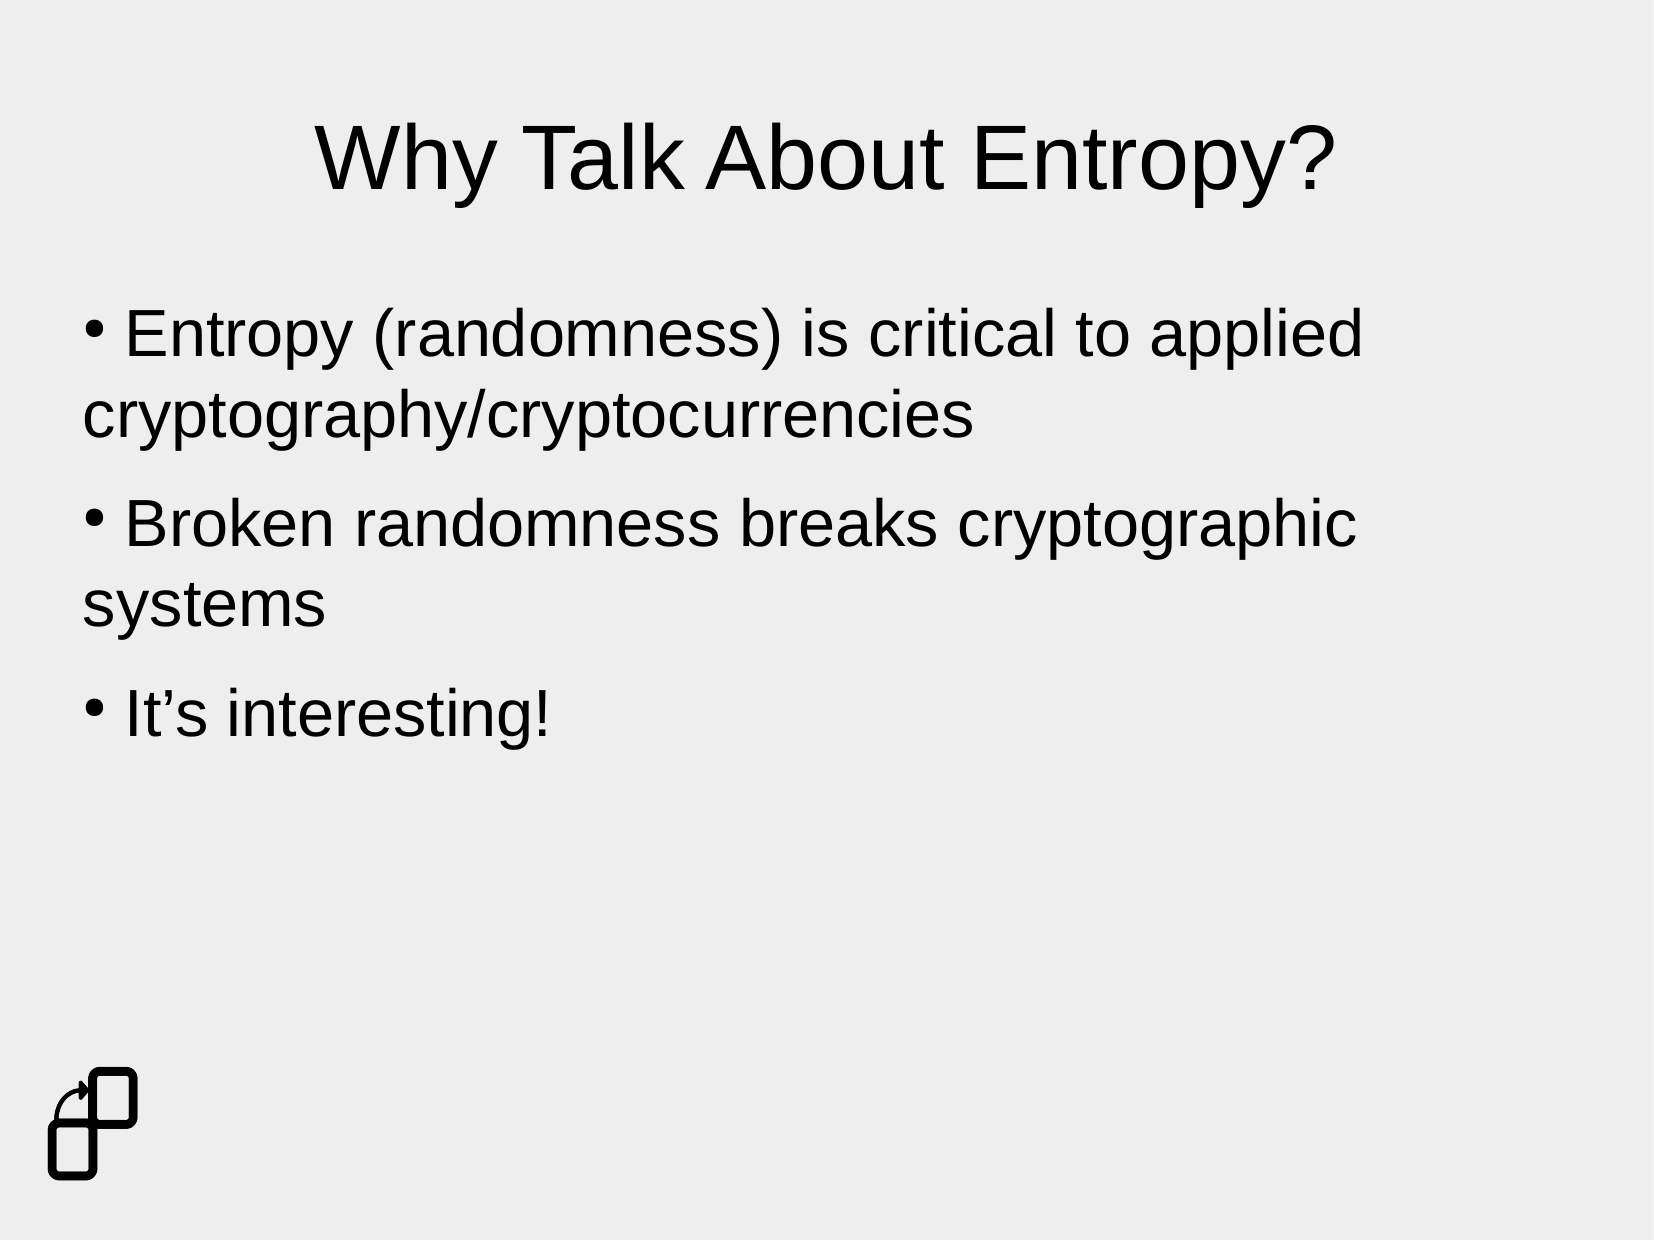

# Why Talk About Entropy?
 Entropy (randomness) is critical to applied cryptography/cryptocurrencies
 Broken randomness breaks cryptographic systems
 It’s interesting!